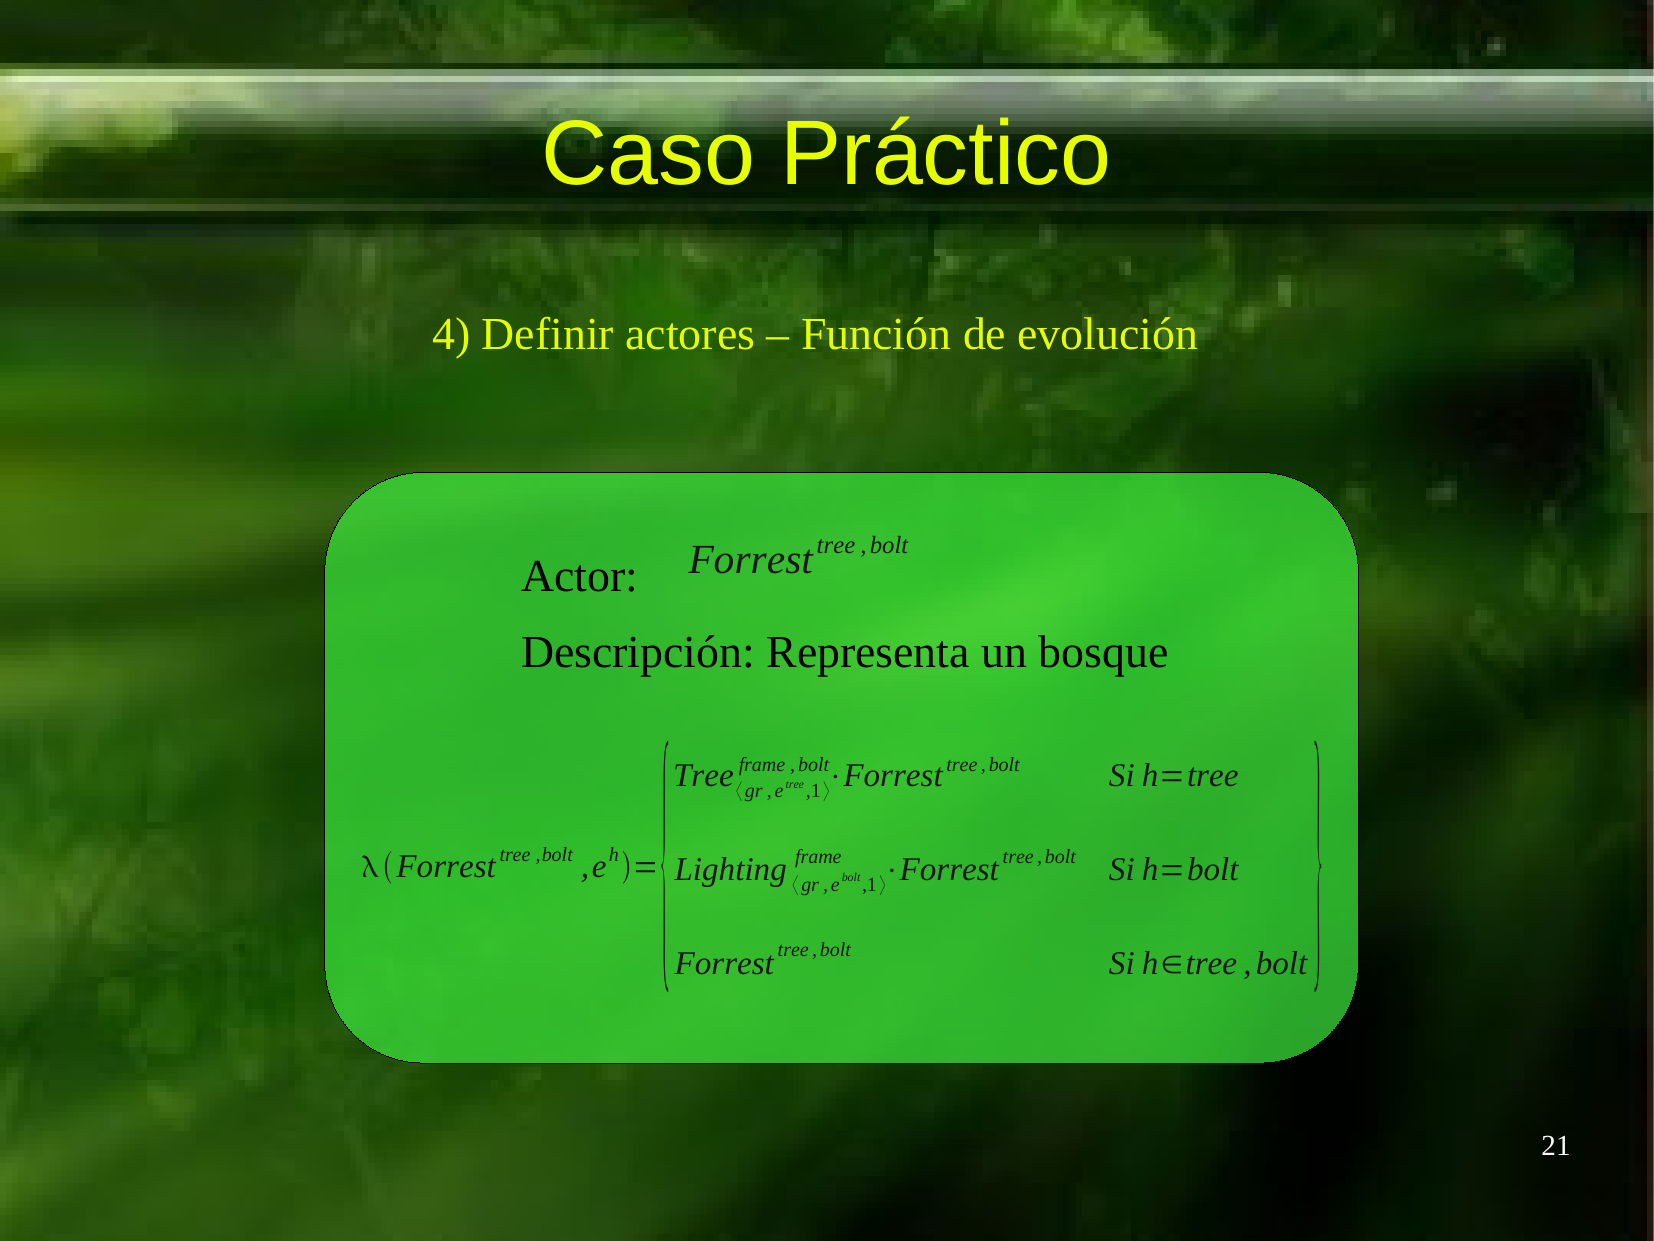

# Caso Práctico
4) Definir actores – Función de evolución
Actor:
Descripción: Representa un bosque
21